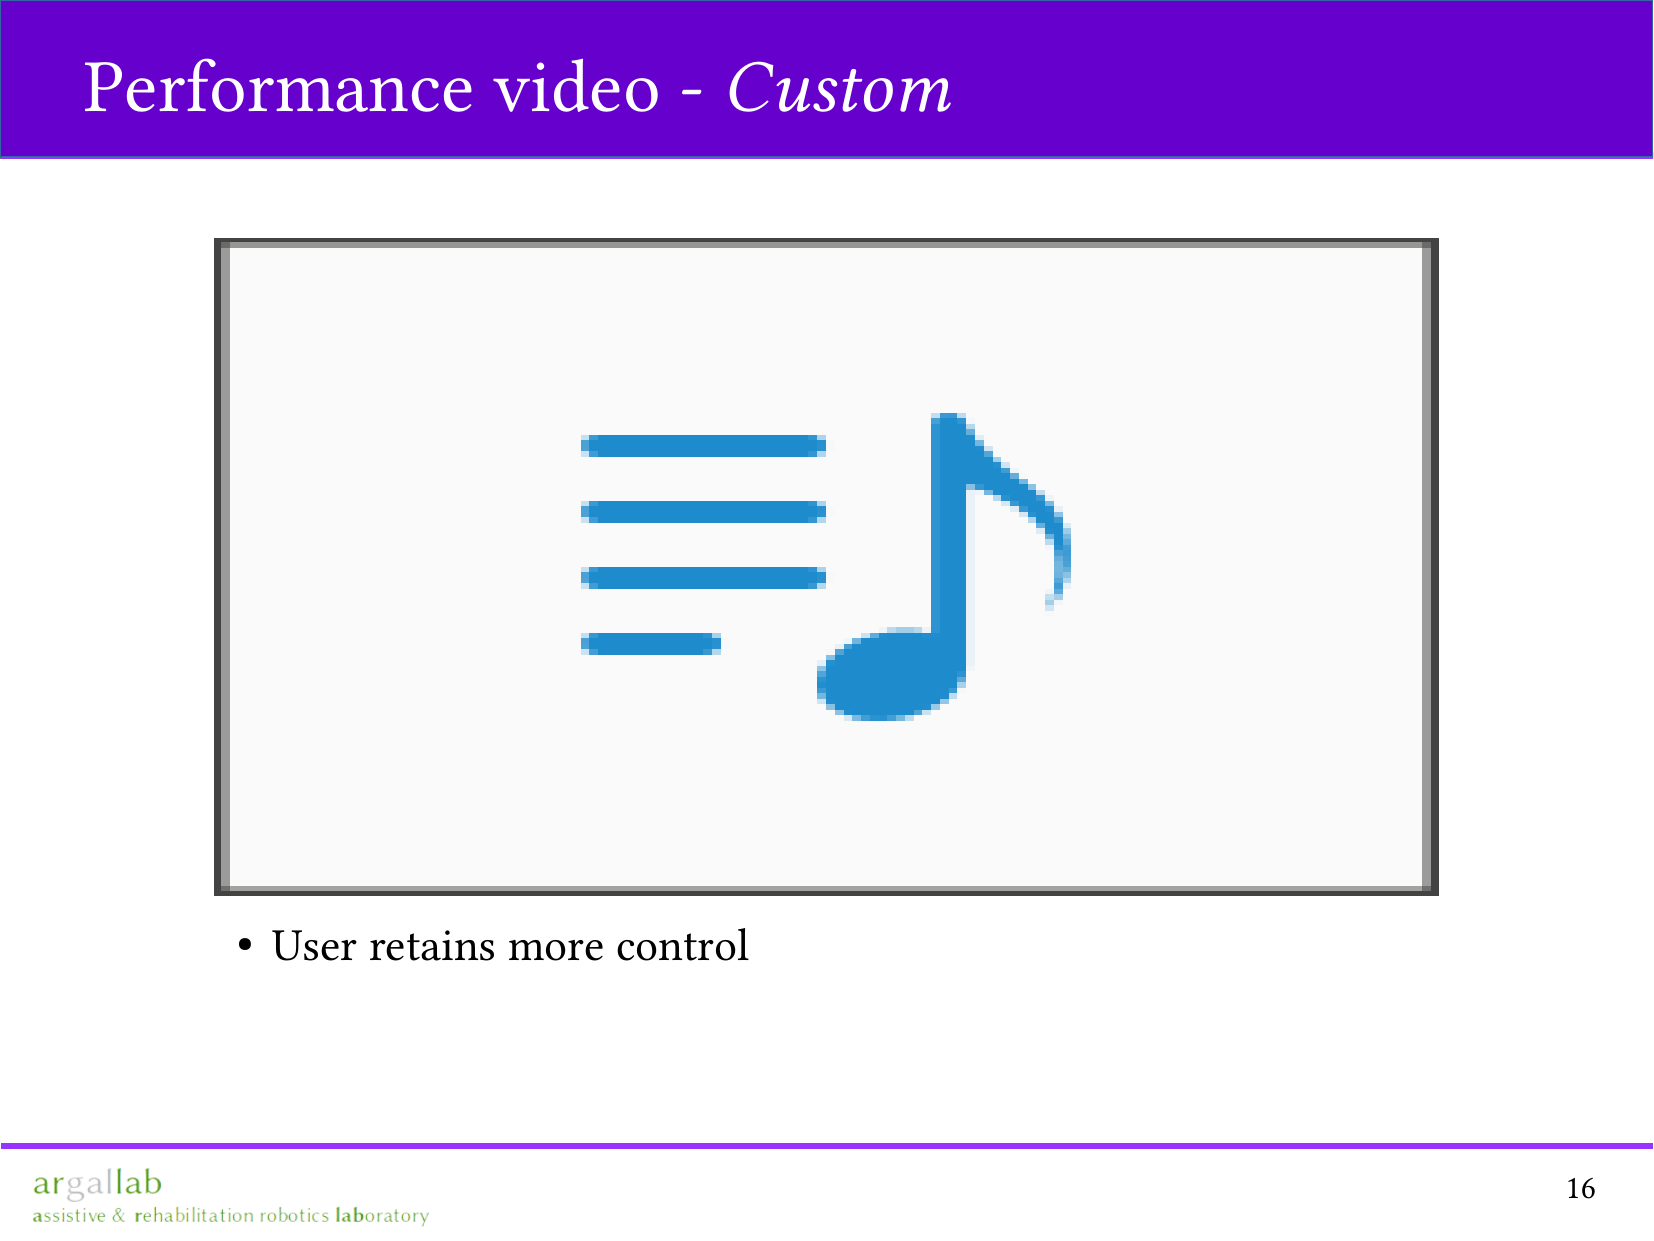

Performance video - Custom
User retains more control